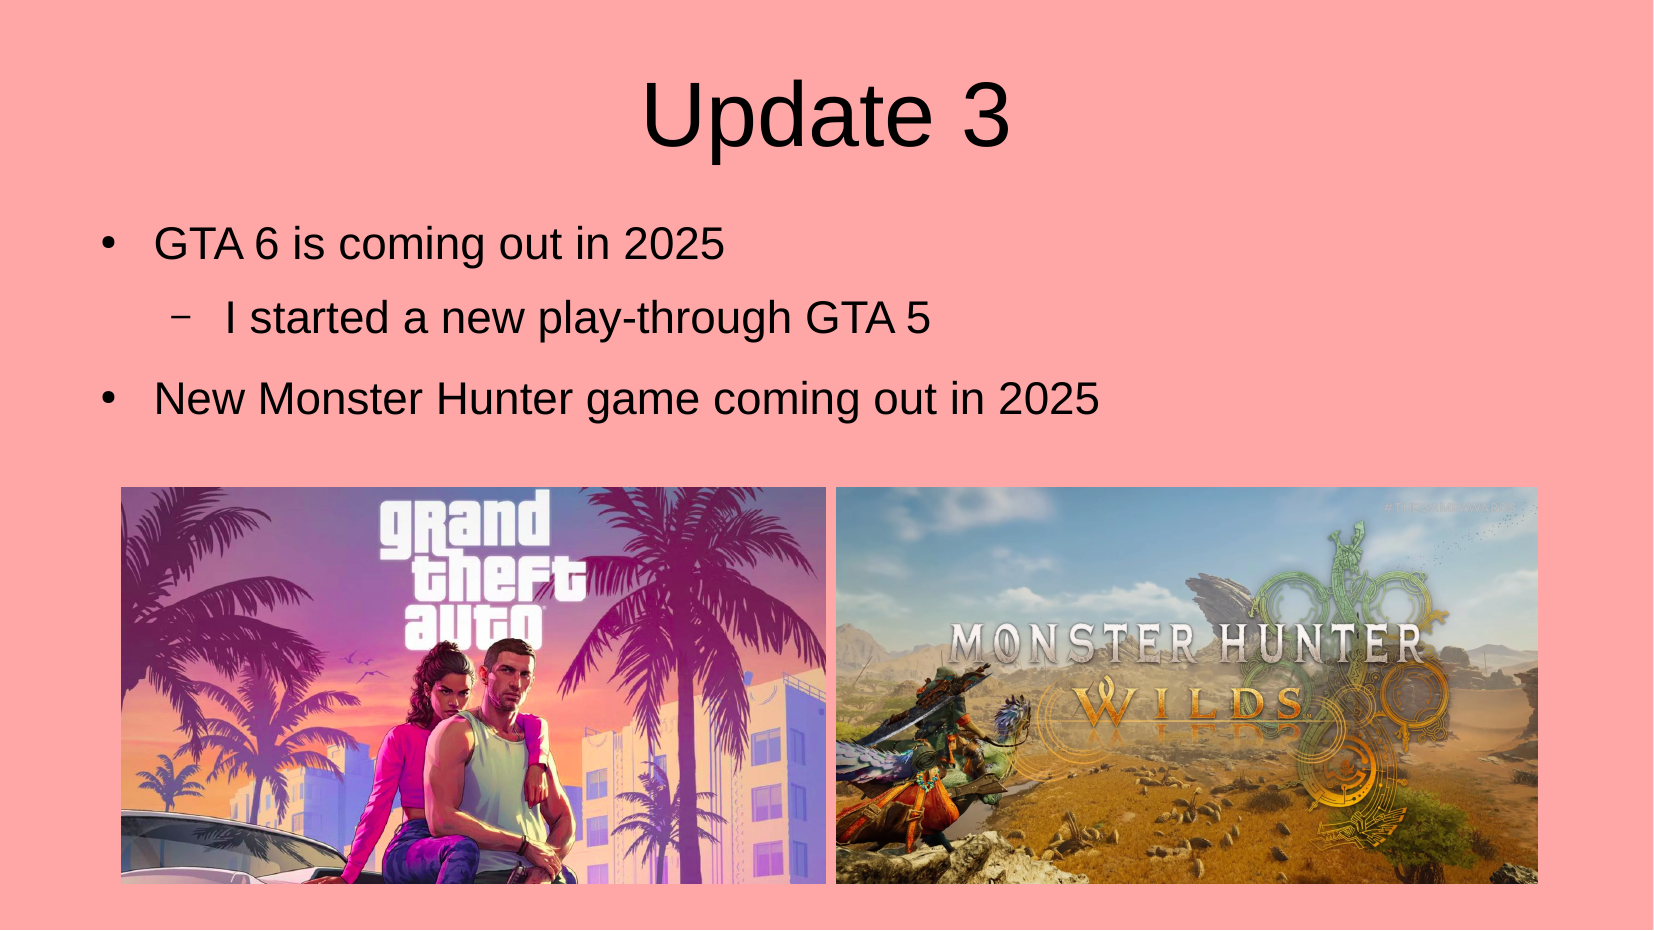

# Update 3
GTA 6 is coming out in 2025
I started a new play-through GTA 5
New Monster Hunter game coming out in 2025